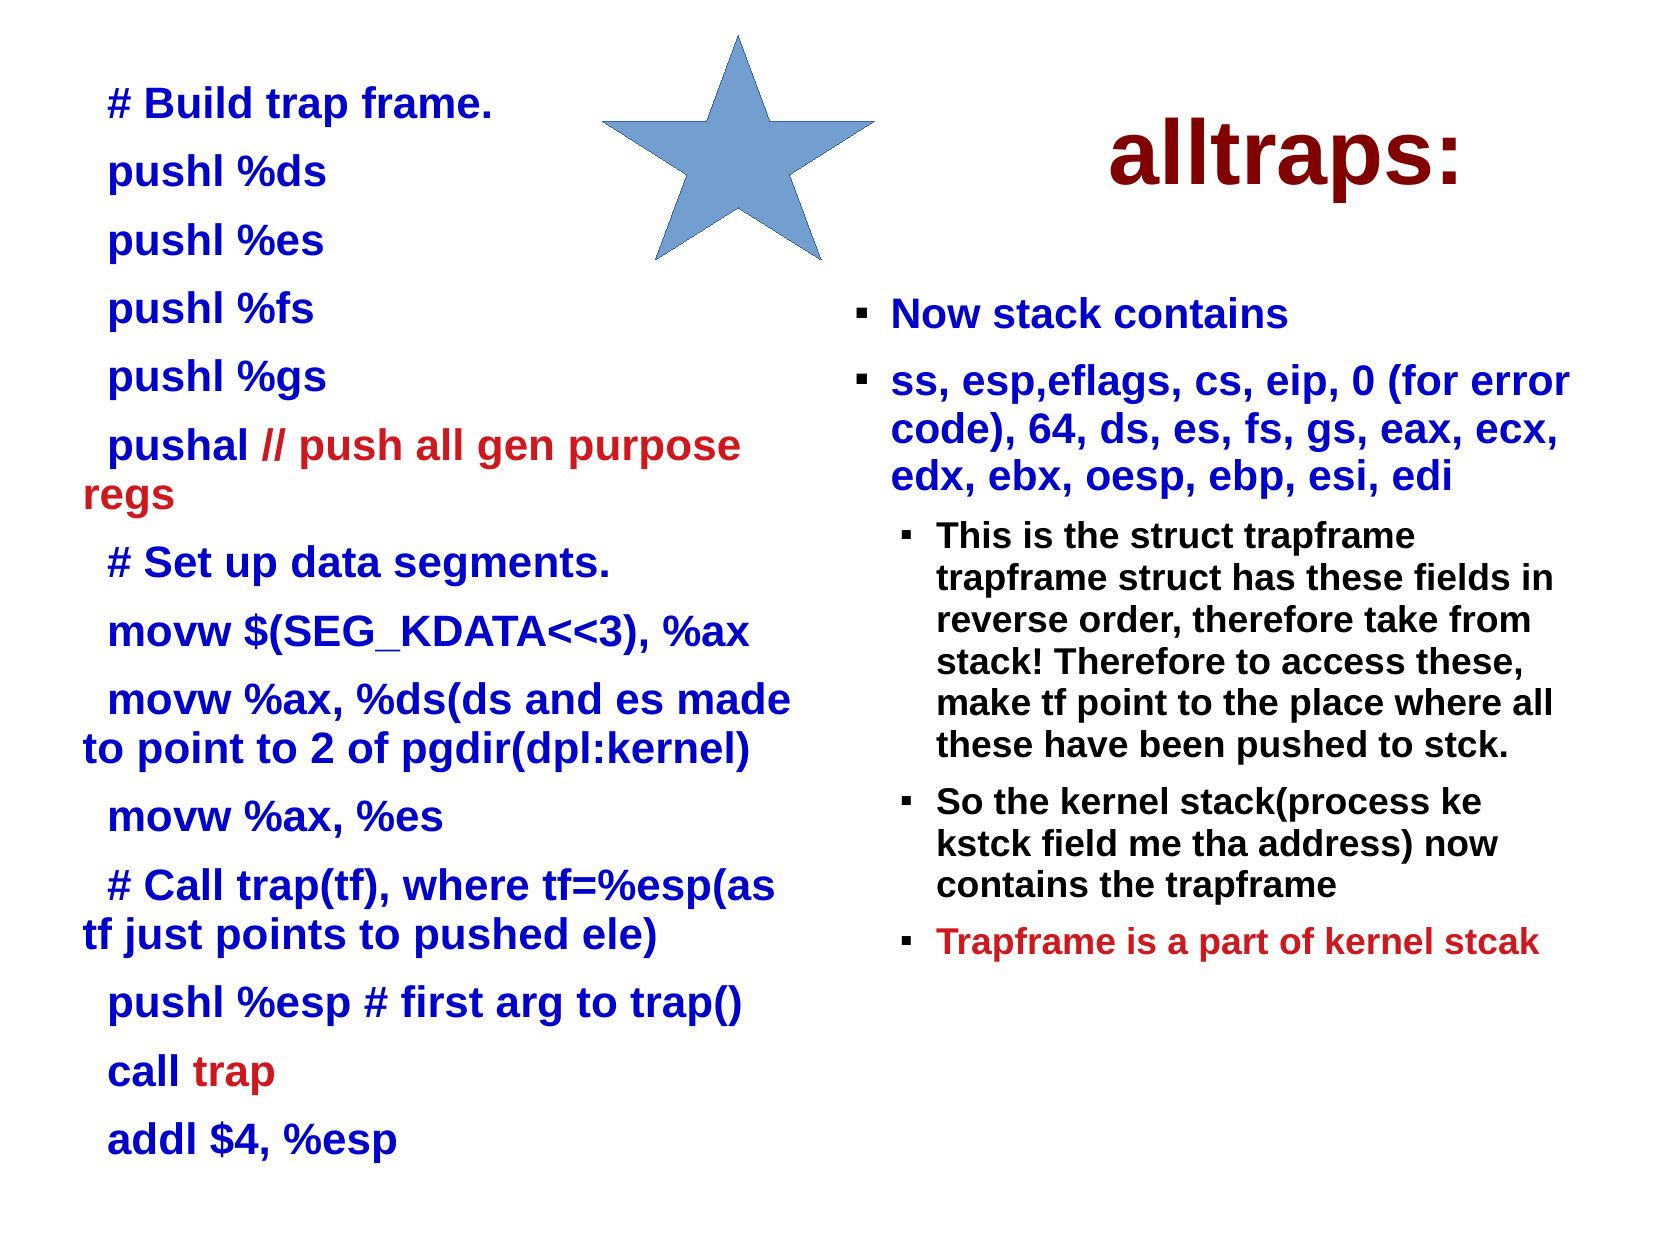

# alltraps:
 # Build trap frame.
 pushl %ds
 pushl %es
 pushl %fs
 pushl %gs
 pushal // push all gen purpose regs
 # Set up data segments.
 movw $(SEG_KDATA<<3), %ax
 movw %ax, %ds(ds and es made to point to 2 of pgdir(dpl:kernel)
 movw %ax, %es
 # Call trap(tf), where tf=%esp(as tf just points to pushed ele)
 pushl %esp # first arg to trap()
 call trap
 addl $4, %esp
Now stack contains
ss, esp,eflags, cs, eip, 0 (for error code), 64, ds, es, fs, gs, eax, ecx, edx, ebx, oesp, ebp, esi, edi
This is the struct trapframe trapframe struct has these fields in reverse order, therefore take from stack! Therefore to access these, make tf point to the place where all these have been pushed to stck.
So the kernel stack(process ke kstck field me tha address) now contains the trapframe
Trapframe is a part of kernel stcak